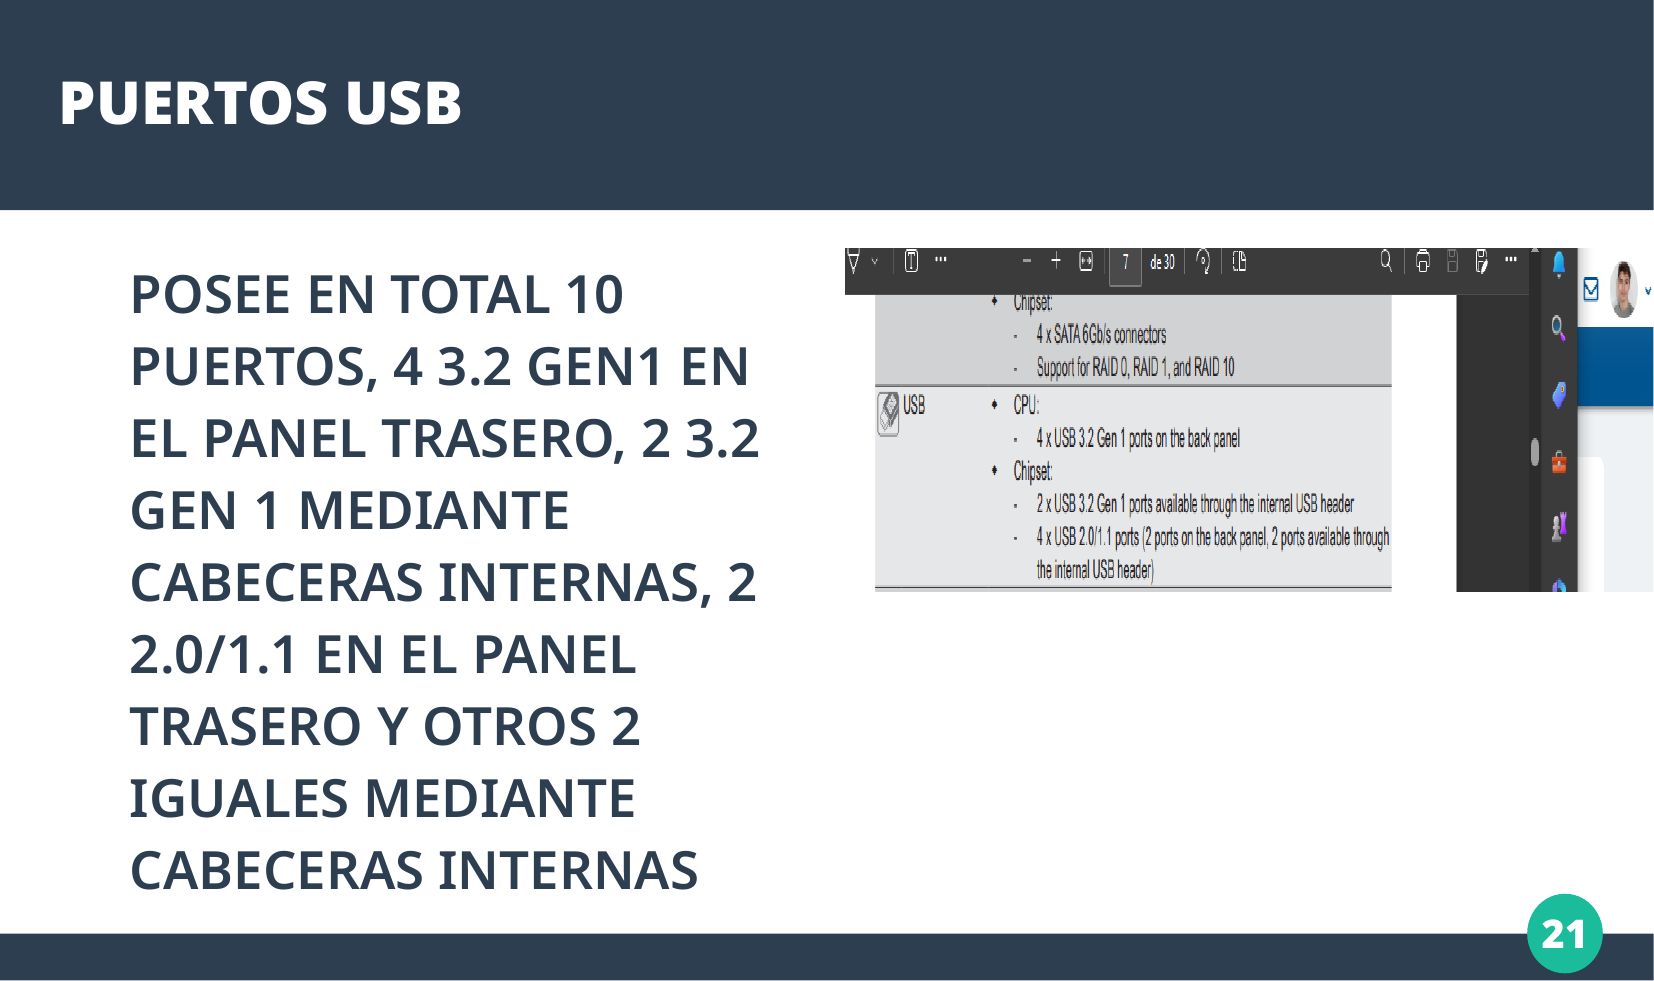

# PUERTOS USB
POSEE EN TOTAL 10 PUERTOS, 4 3.2 GEN1 EN EL PANEL TRASERO, 2 3.2 GEN 1 MEDIANTE CABECERAS INTERNAS, 2 2.0/1.1 EN EL PANEL TRASERO Y OTROS 2 IGUALES MEDIANTE CABECERAS INTERNAS